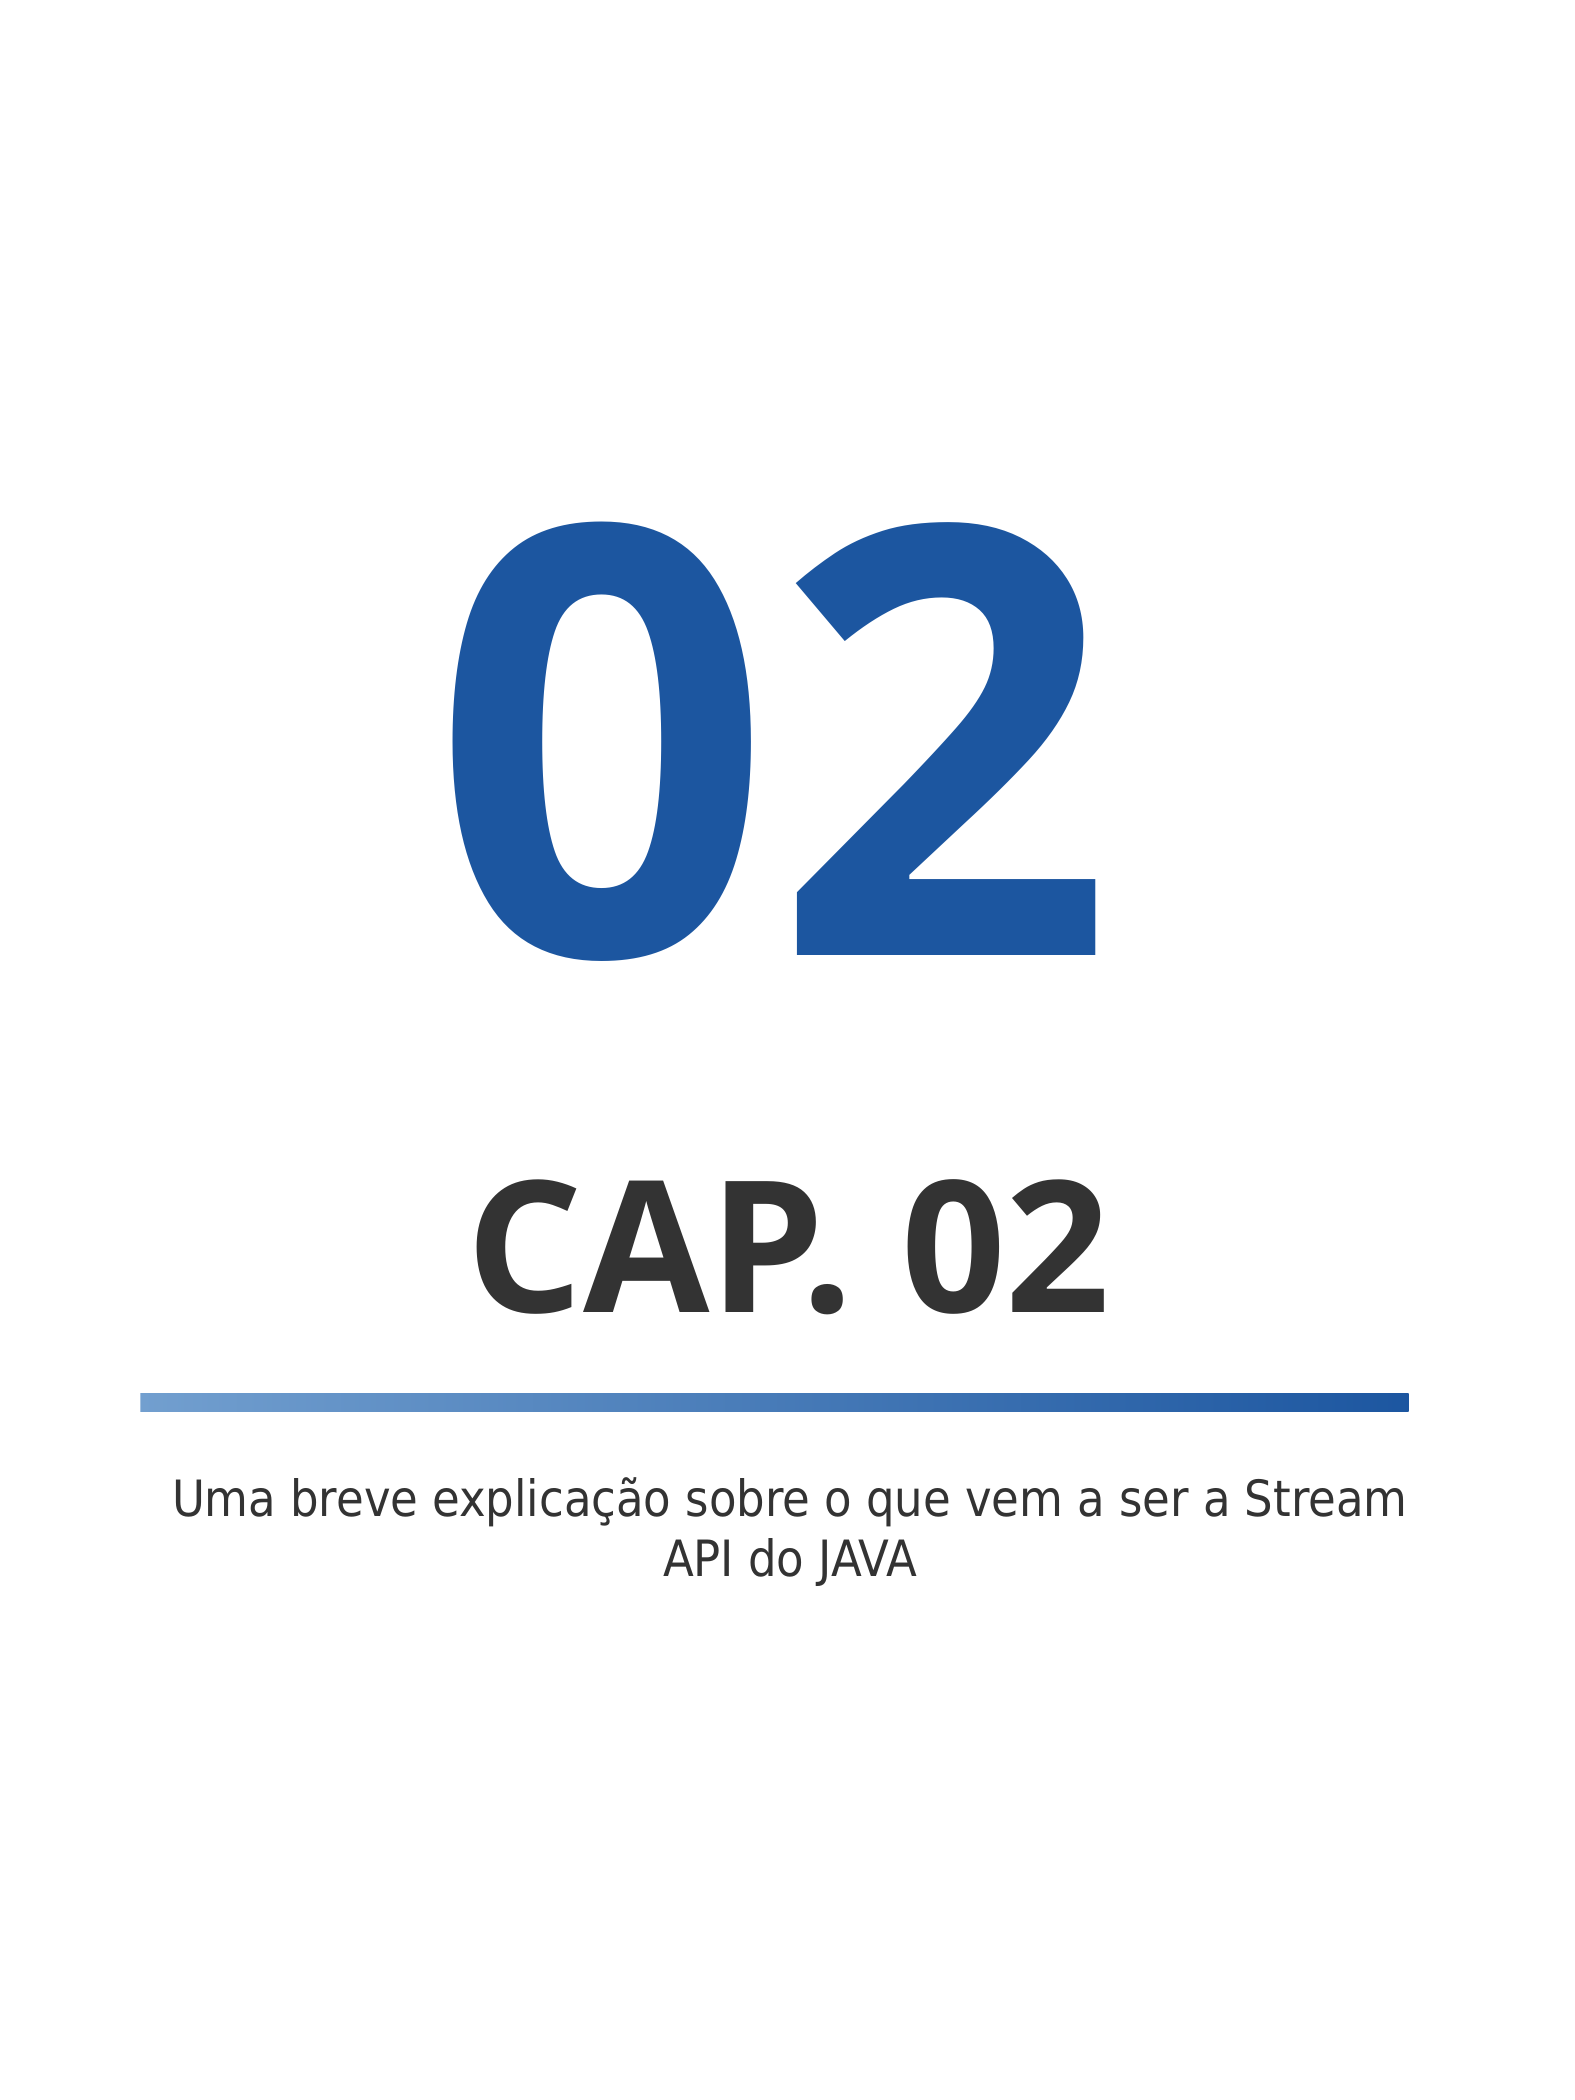

02
CAP. 02
Uma breve explicação sobre o que vem a ser a Stream API do JAVA
STREAM API JAVA - EDER FONSECA
5